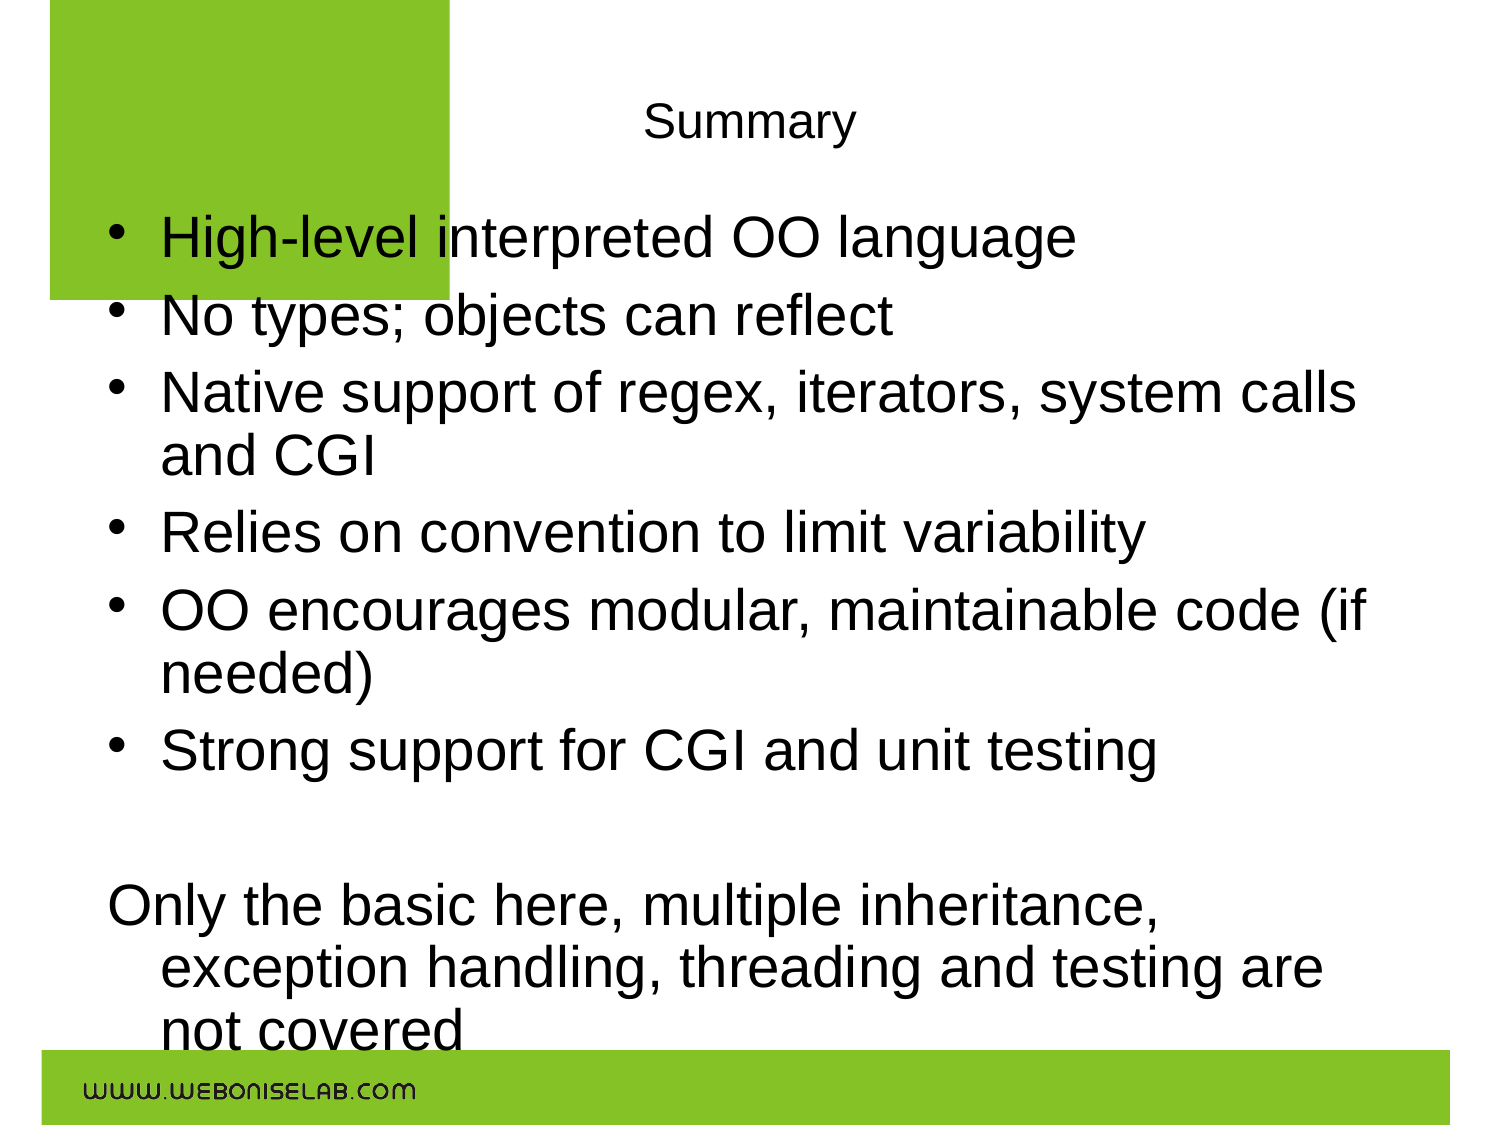

# Summary
High-level interpreted OO language
No types; objects can reflect
Native support of regex, iterators, system calls and CGI
Relies on convention to limit variability
OO encourages modular, maintainable code (if needed)
Strong support for CGI and unit testing
Only the basic here, multiple inheritance, exception handling, threading and testing are not covered